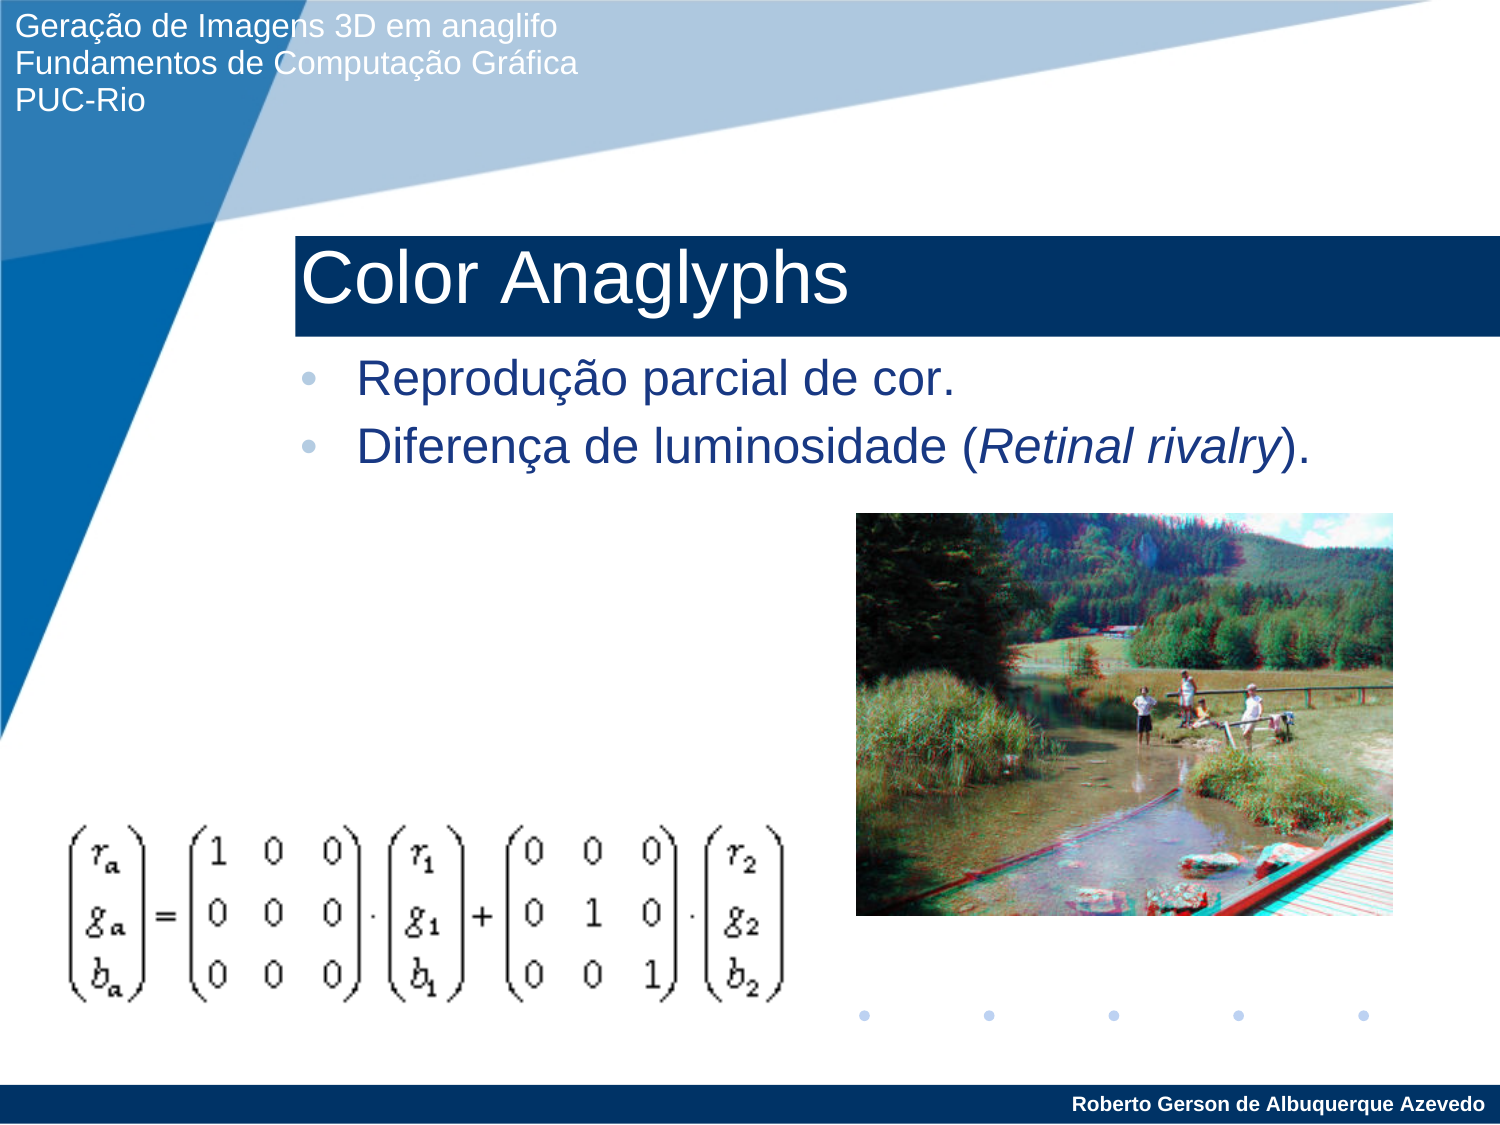

# Color Anaglyphs
Reprodução parcial de cor.
Diferença de luminosidade (Retinal rivalry).